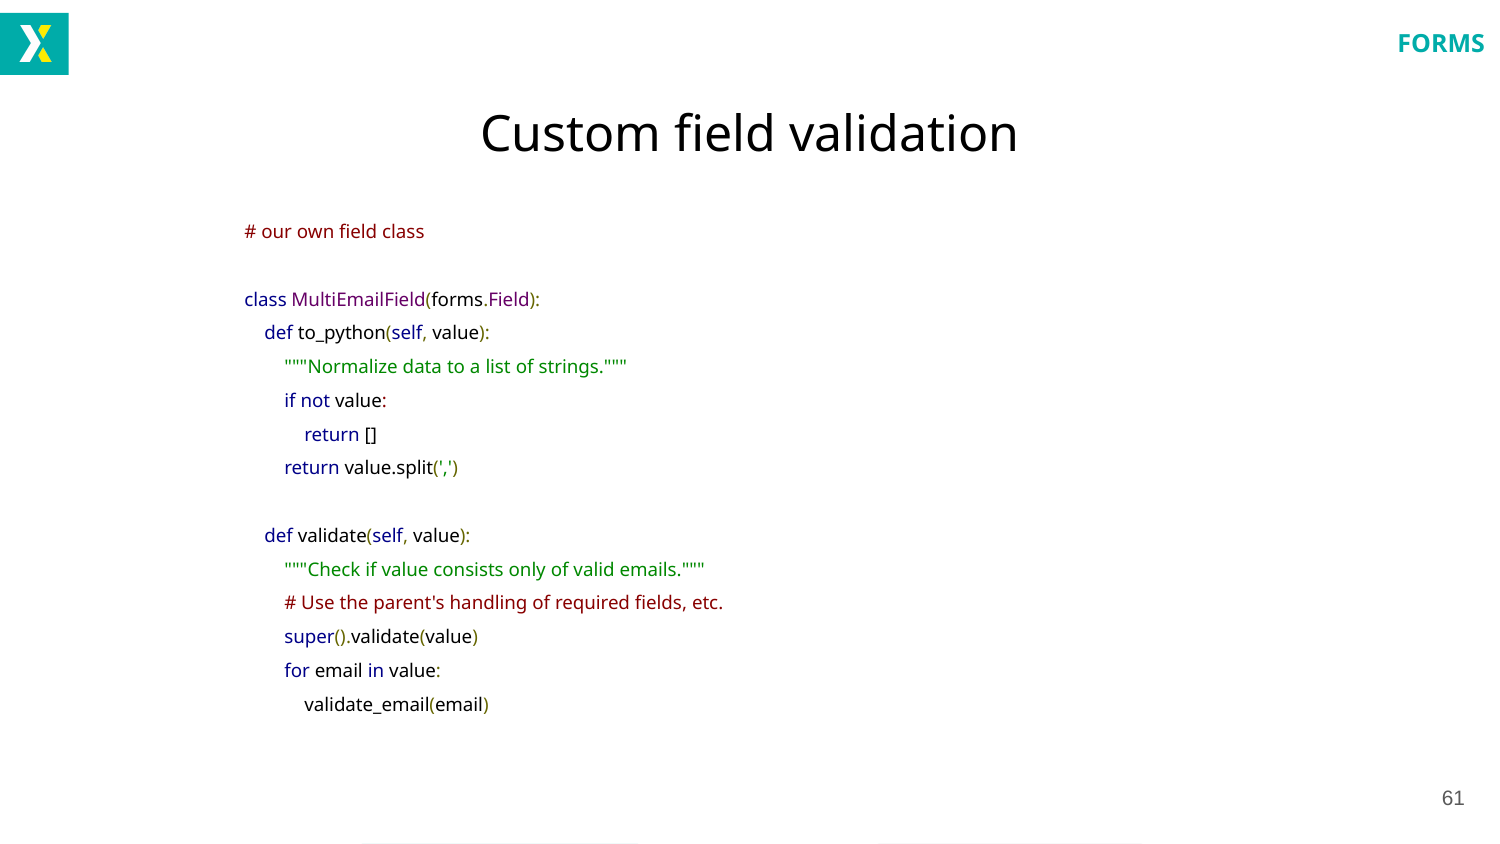

Custom field validation
# our own field class
class MultiEmailField(forms.Field):
 def to_python(self, value):
 """Normalize data to a list of strings."""
 if not value:
 return []
 return value.split(',')
 def validate(self, value):
 """Check if value consists only of valid emails."""
 # Use the parent's handling of required fields, etc.
 super().validate(value)
 for email in value:
 validate_email(email)